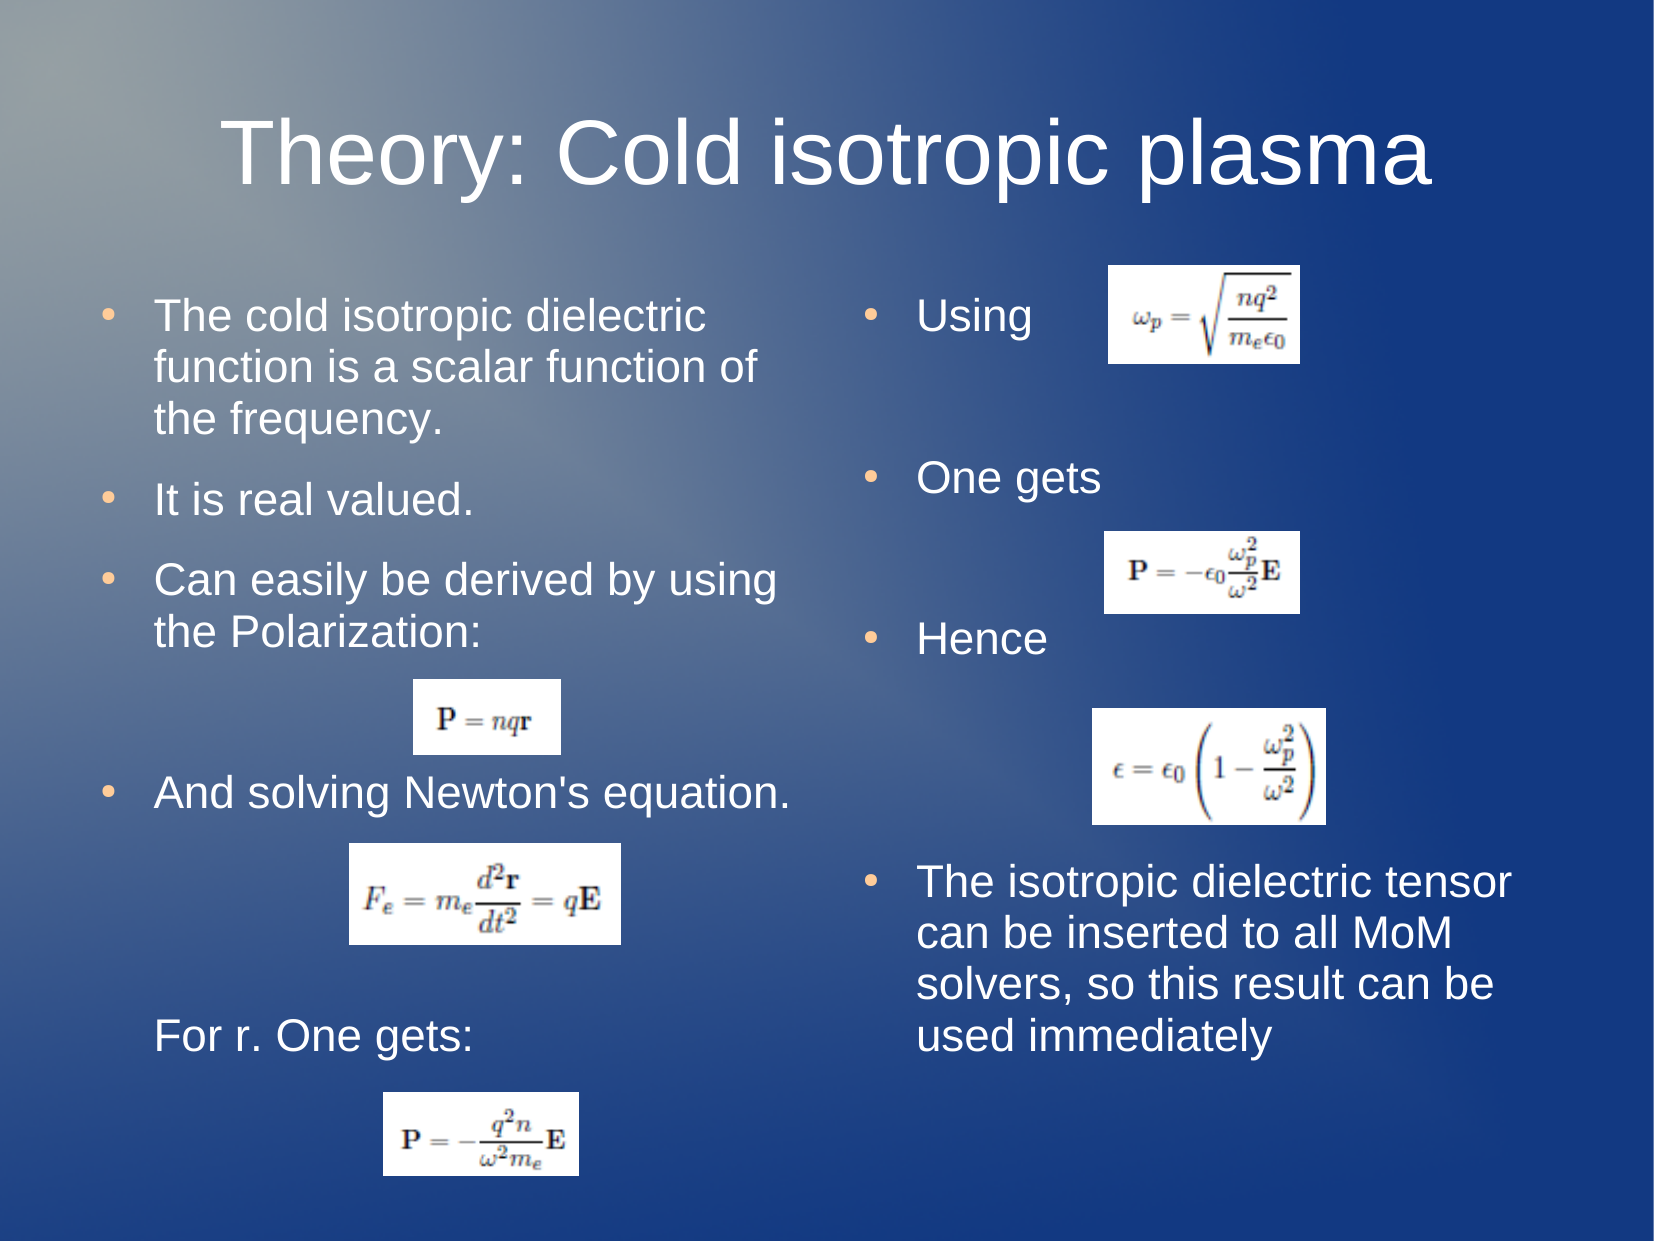

# Theory: Cold isotropic plasma
The cold isotropic dielectric function is a scalar function of the frequency.
It is real valued.
Can easily be derived by using the Polarization:
And solving Newton's equation.
For r. One gets:
Using
One gets
Hence
The isotropic dielectric tensor can be inserted to all MoM solvers, so this result can be used immediately